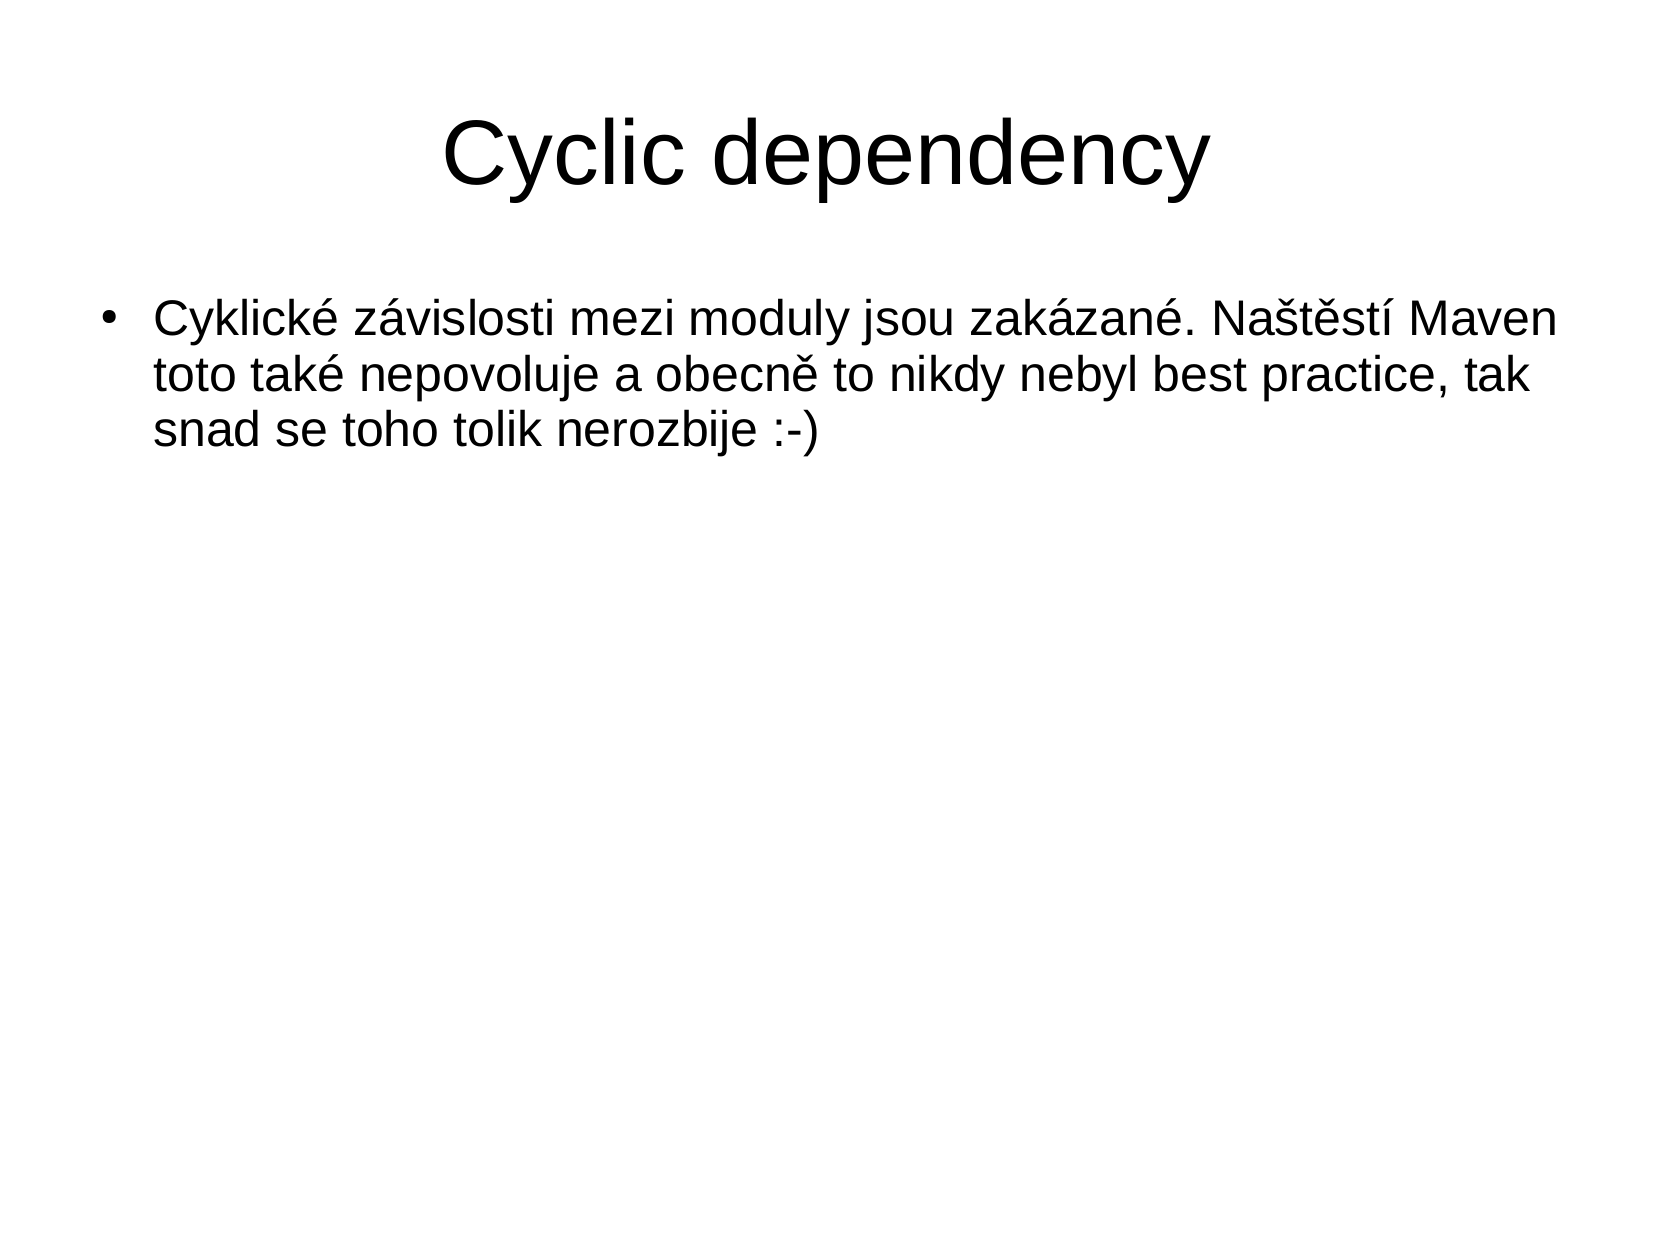

# Cyclic dependency
Cyklické závislosti mezi moduly jsou zakázané. Naštěstí Maven toto také nepovoluje a obecně to nikdy nebyl best practice, tak snad se toho tolik nerozbije :-)